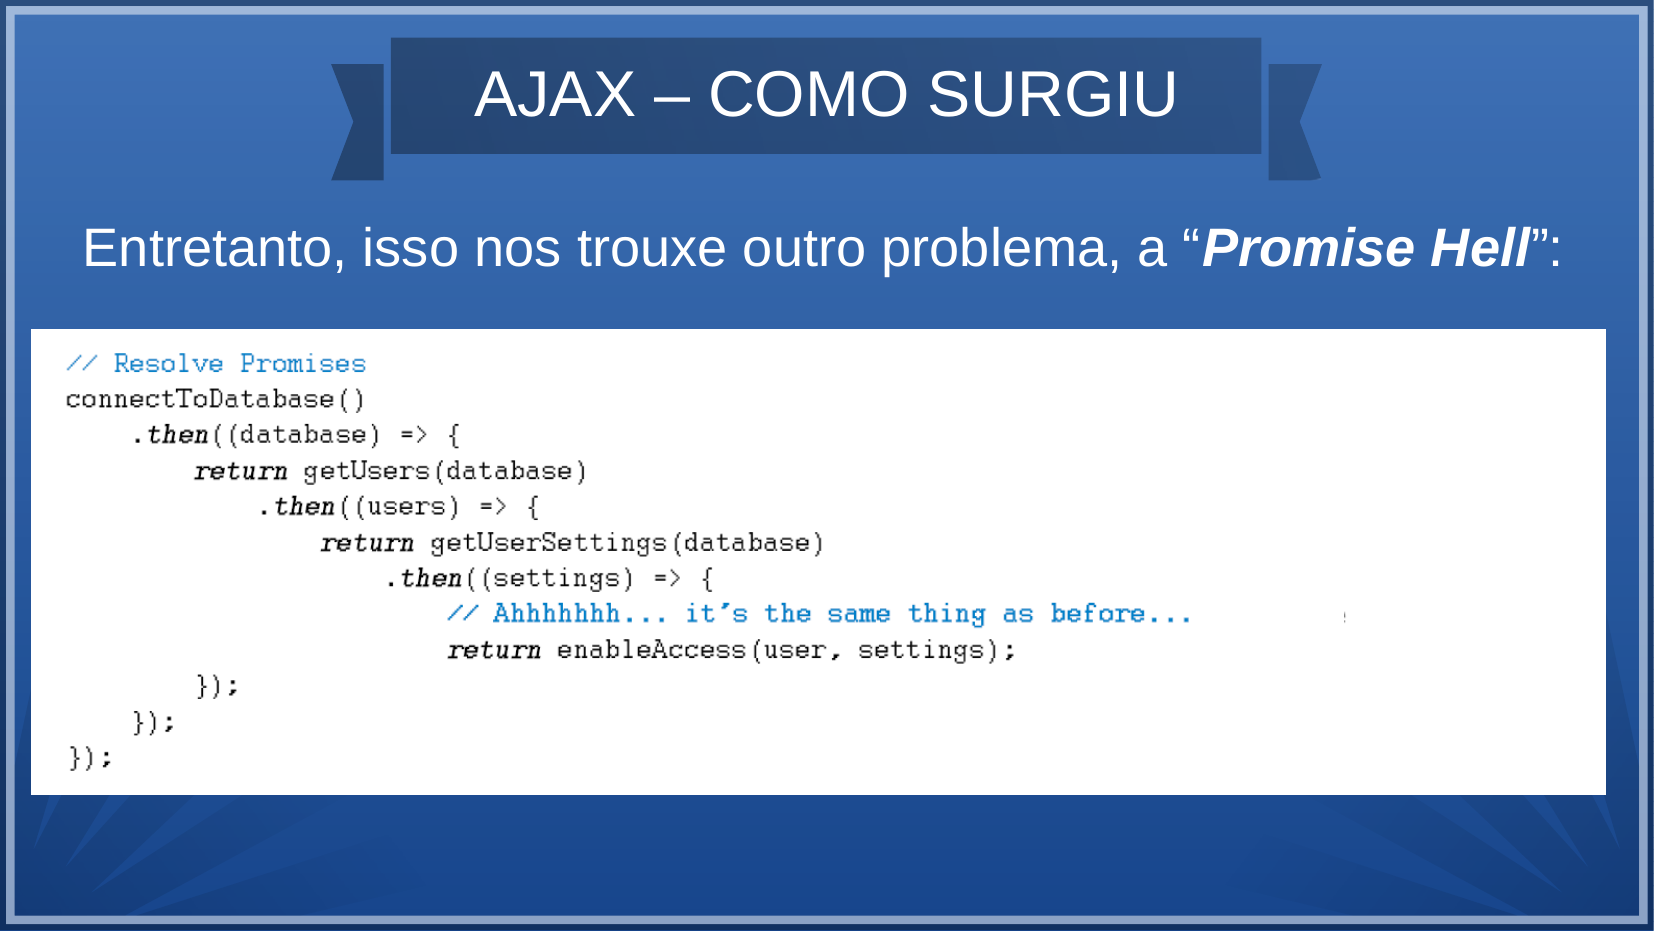

# AJAX – COMO SURGIU
Entretanto, isso nos trouxe outro problema, a “Promise Hell”: